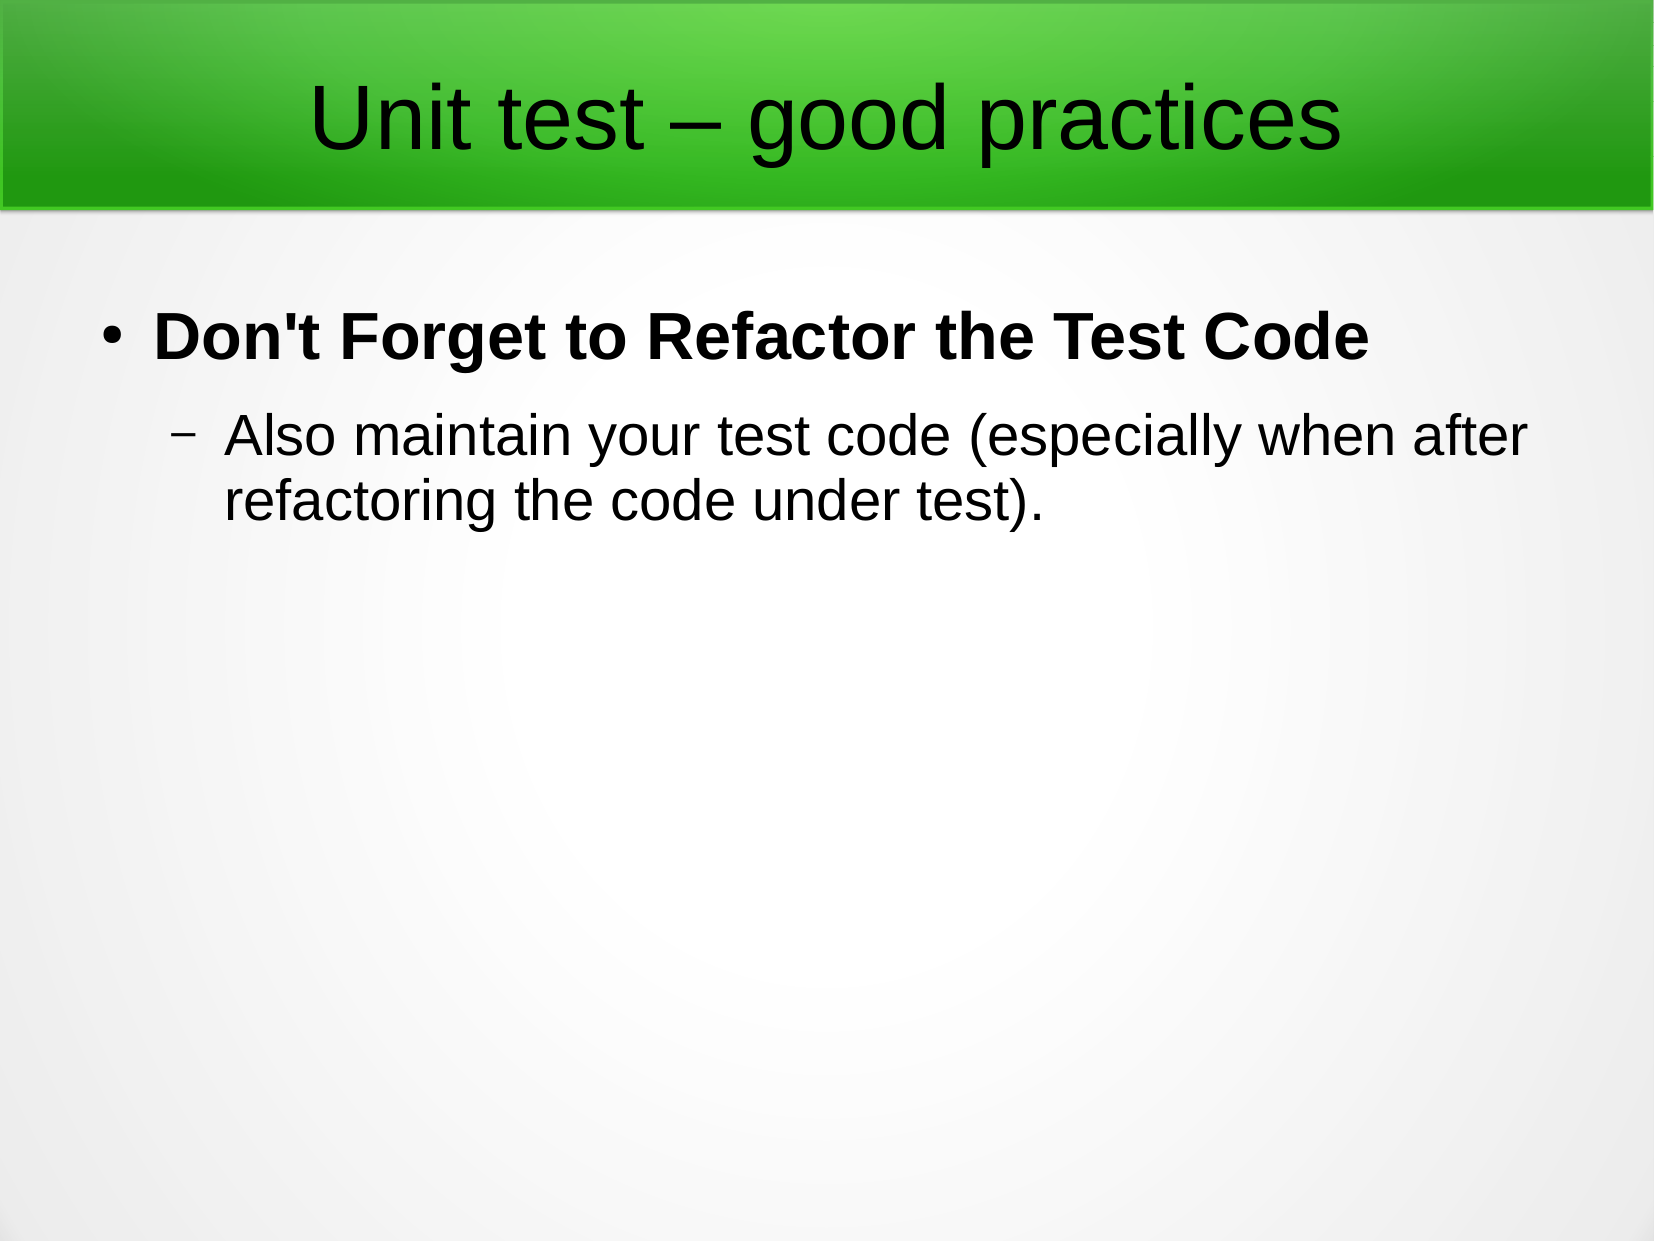

# Unit test – good practices
Don't Forget to Refactor the Test Code
Also maintain your test code (especially when after refactoring the code under test).